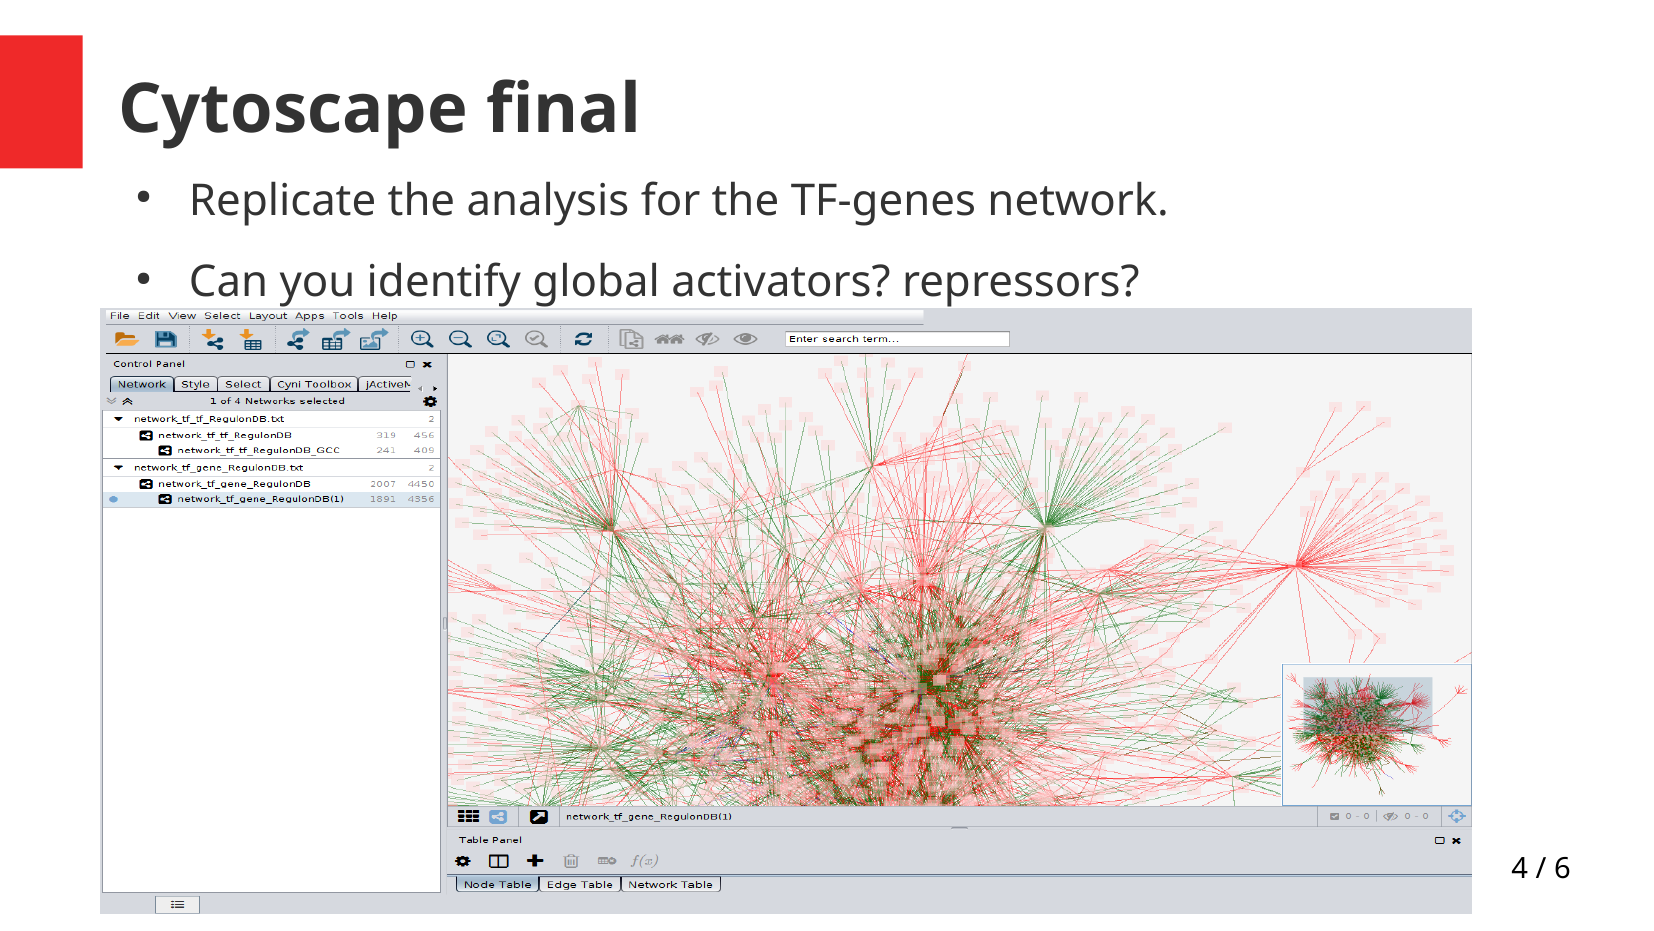

# Cytoscape final
Replicate the analysis for the TF-genes network.
Can you identify global activators? repressors?
4